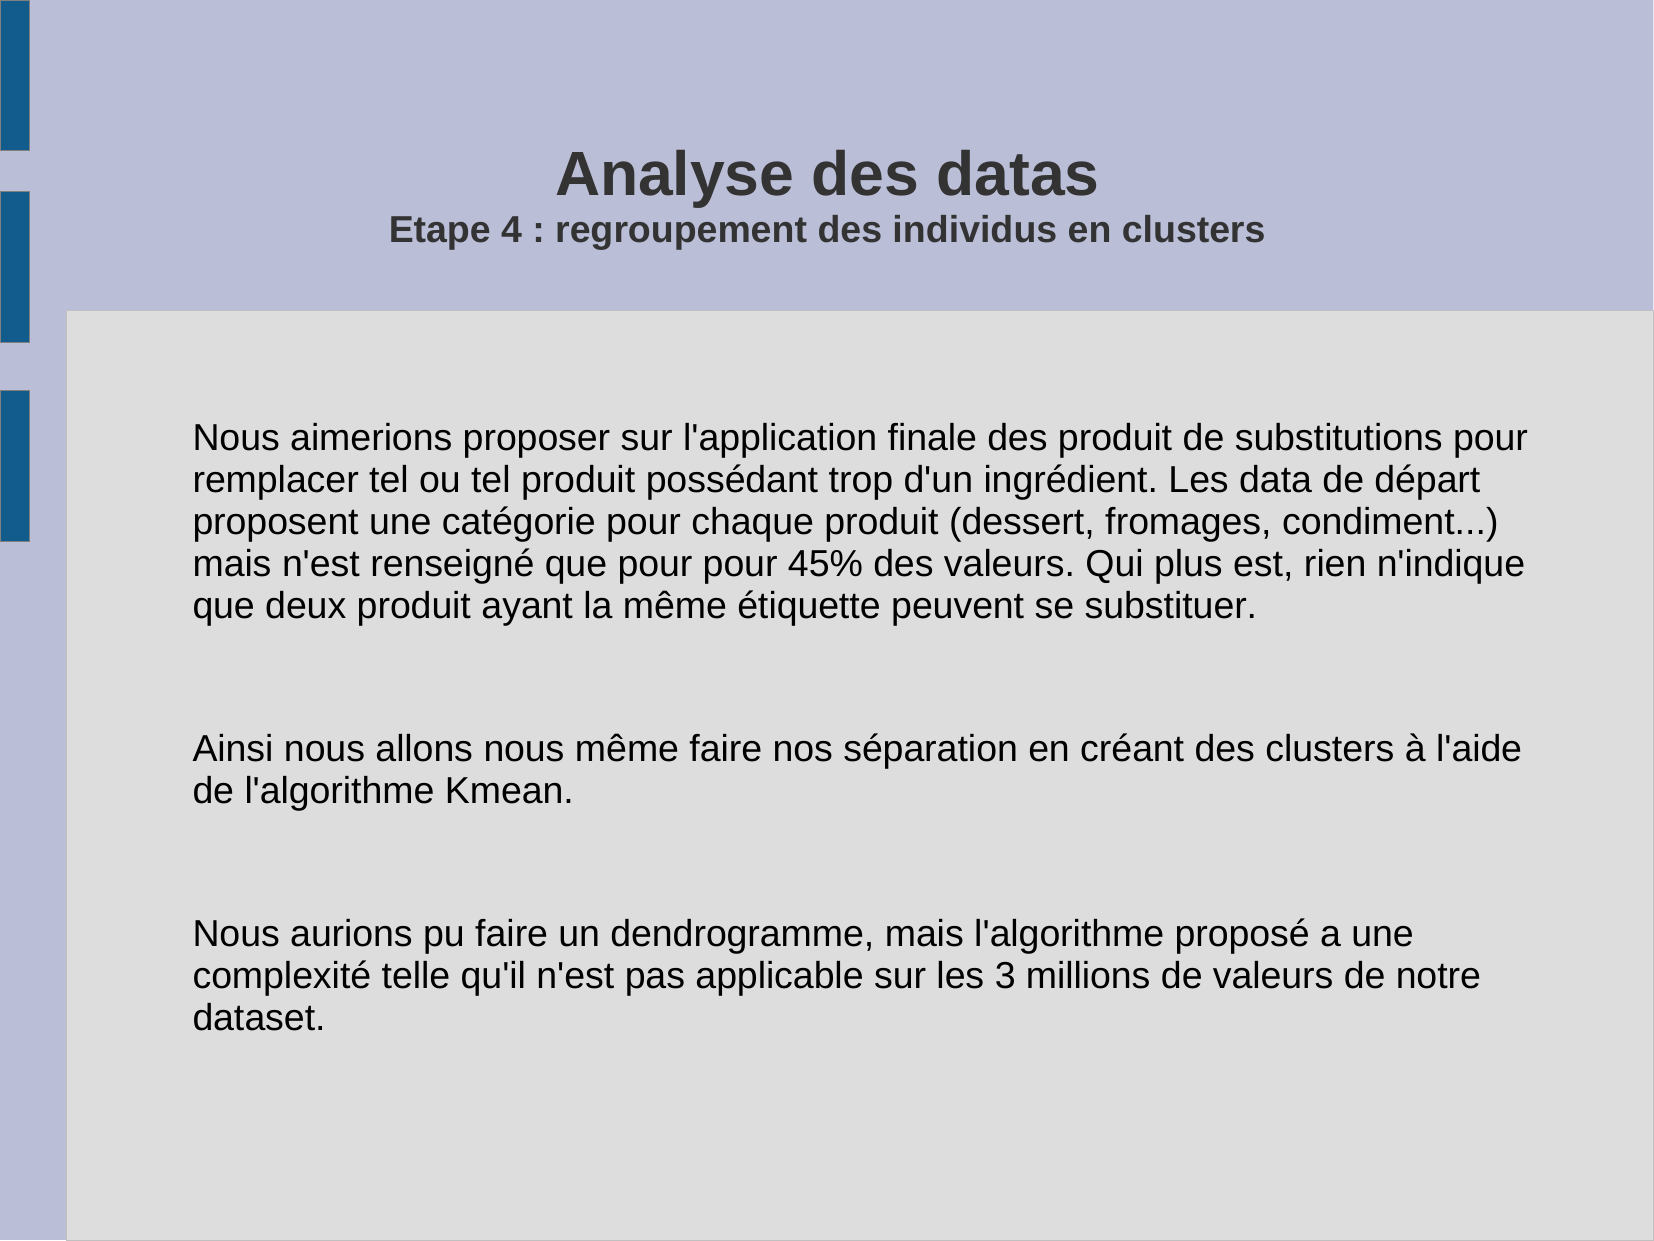

# Analyse des datas Etape 4 : regroupement des individus en clusters
Nous aimerions proposer sur l'application finale des produit de substitutions pour remplacer tel ou tel produit possédant trop d'un ingrédient. Les data de départ proposent une catégorie pour chaque produit (dessert, fromages, condiment...) mais n'est renseigné que pour pour 45% des valeurs. Qui plus est, rien n'indique que deux produit ayant la même étiquette peuvent se substituer.
Ainsi nous allons nous même faire nos séparation en créant des clusters à l'aide de l'algorithme Kmean.
Nous aurions pu faire un dendrogramme, mais l'algorithme proposé a une complexité telle qu'il n'est pas applicable sur les 3 millions de valeurs de notre dataset.